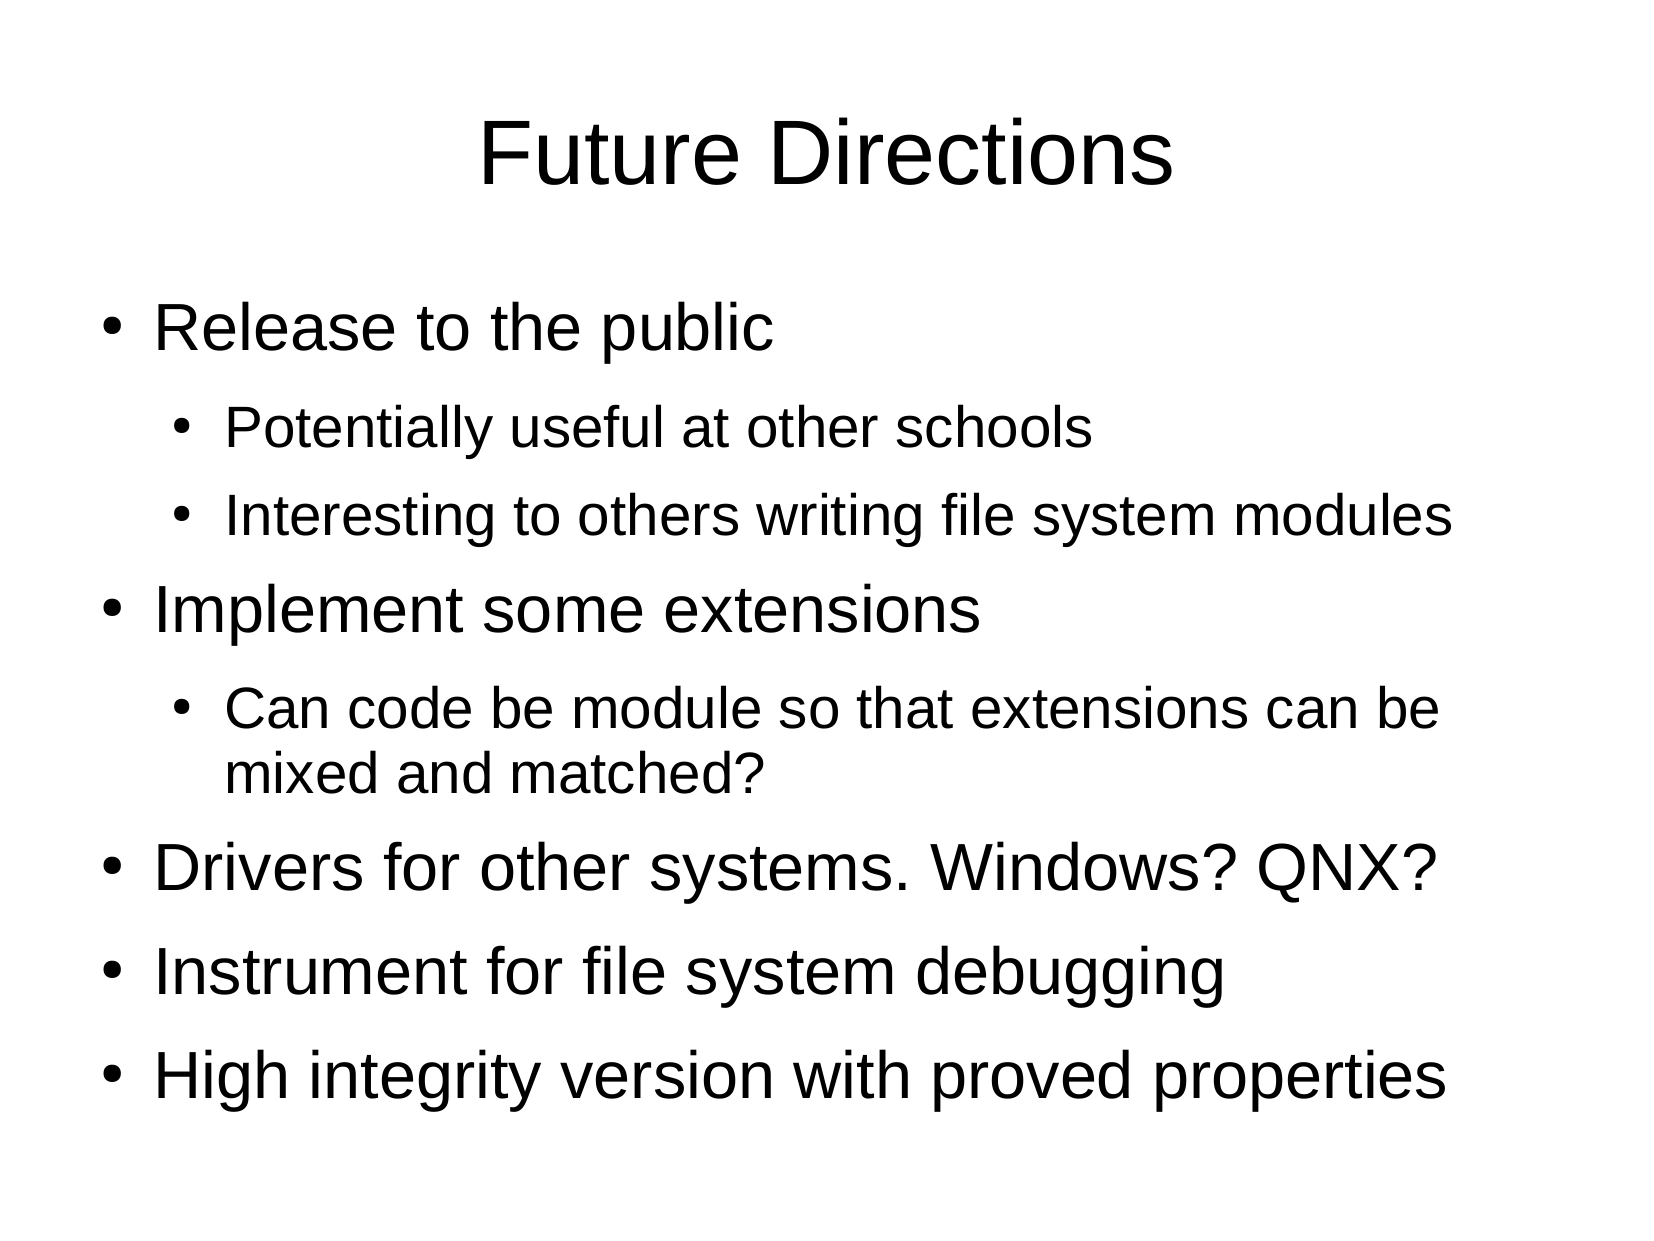

# Future Directions
Release to the public
Potentially useful at other schools
Interesting to others writing file system modules
Implement some extensions
Can code be module so that extensions can be mixed and matched?
Drivers for other systems. Windows? QNX?
Instrument for file system debugging
High integrity version with proved properties